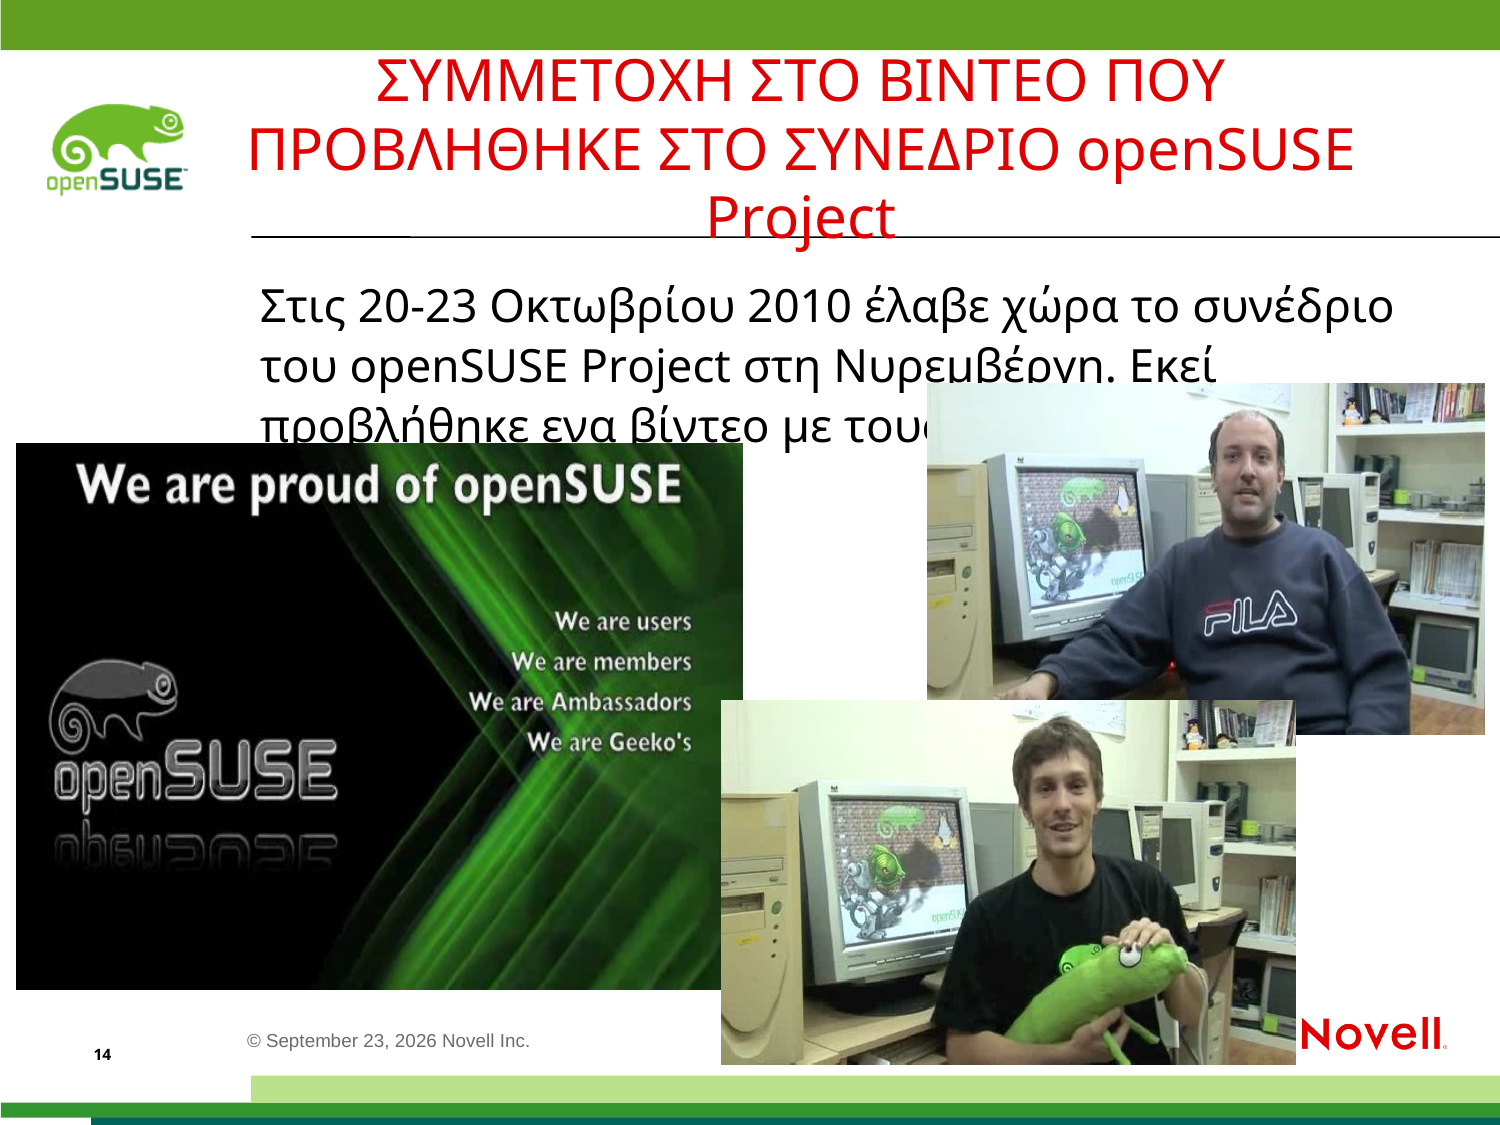

# ΣΥΜΜΕΤΟΧΗ ΣΤΟ ΒΙΝΤΕΟ ΠΟΥ ΠΡΟΒΛΗΘΗΚΕ ΣΤΟ ΣΥΝΕΔΡΙΟ openSUSE Project
Στις 20-23 Οκτωβρίου 2010 έλαβε χώρα το συνέδριο του openSUSE Project στη Νυρεμβέργη. Εκεί προβλήθηκε ενα βίντεο με τους ambassadors.